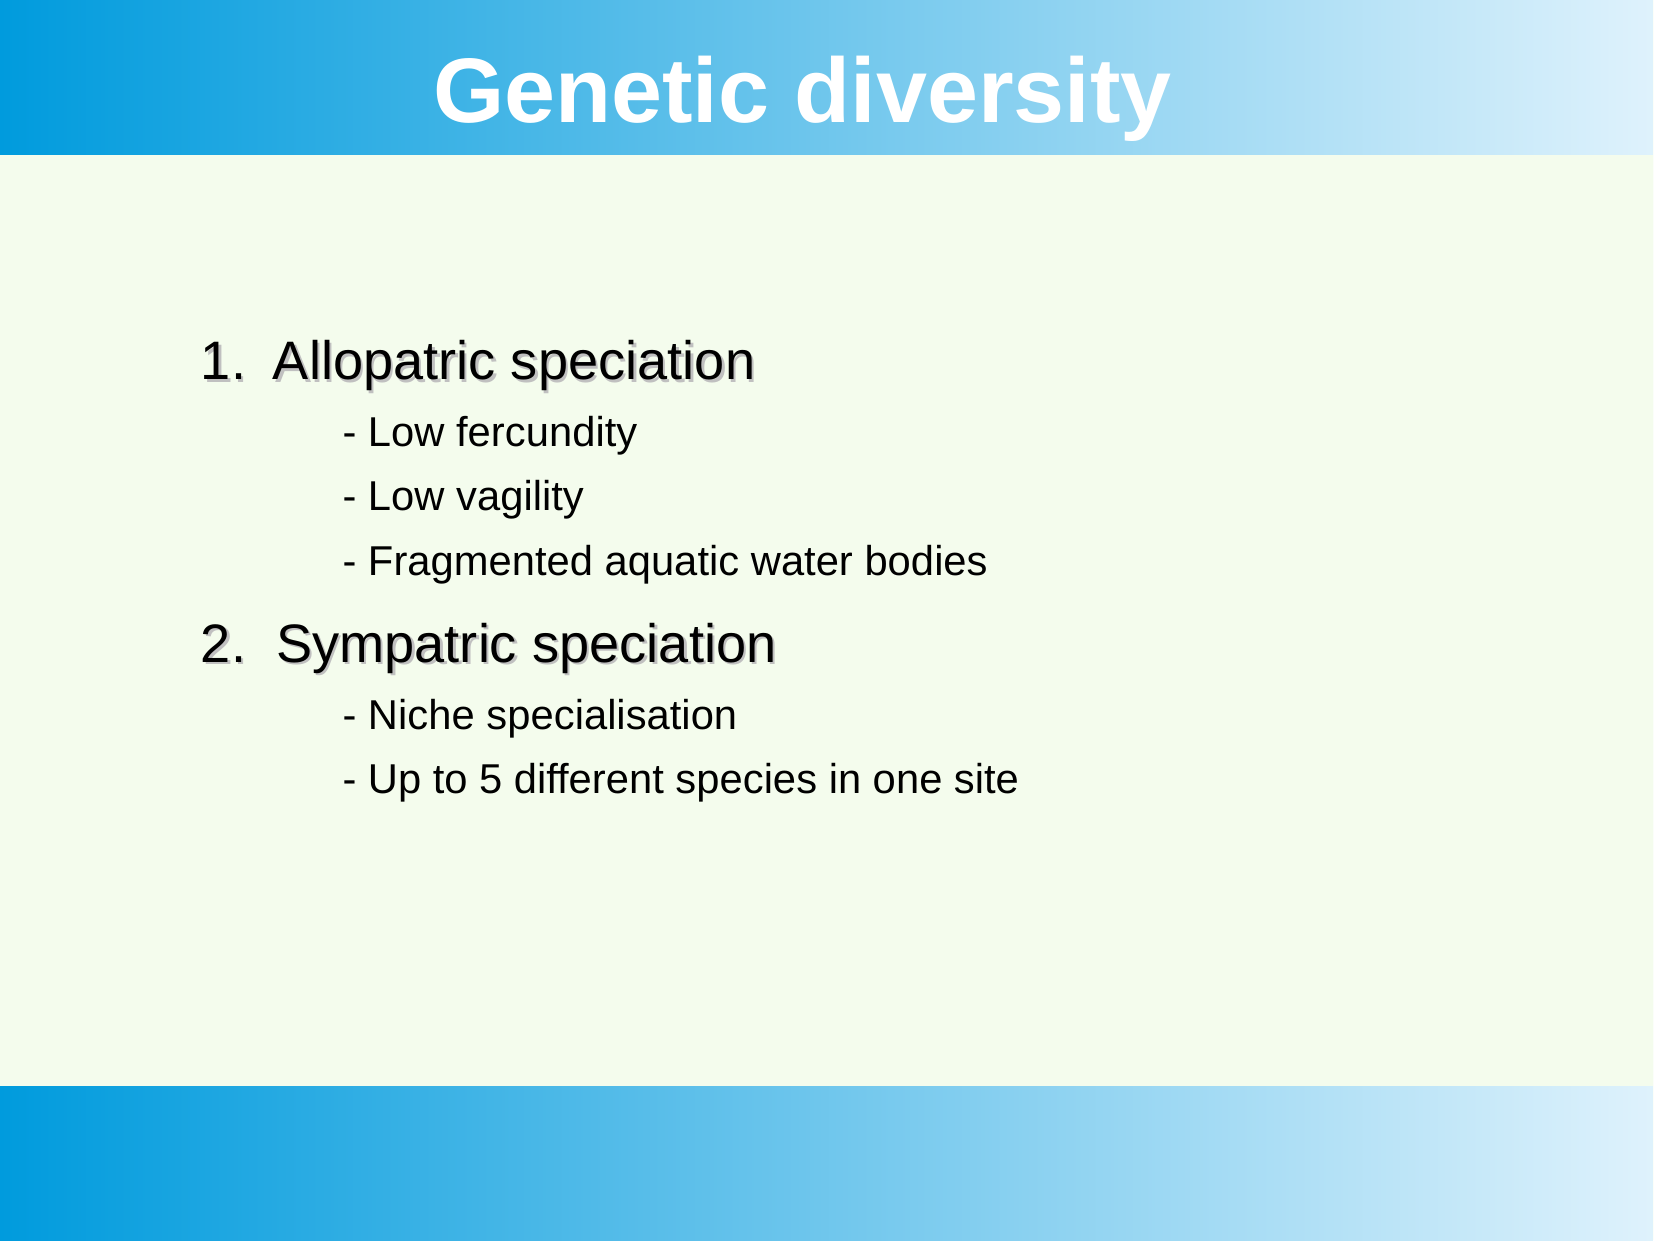

# Genetic diversity
1. Allopatric speciation
- Low fercundity
- Low vagility
- Fragmented aquatic water bodies
2. Sympatric speciation
- Niche specialisation
- Up to 5 different species in one site